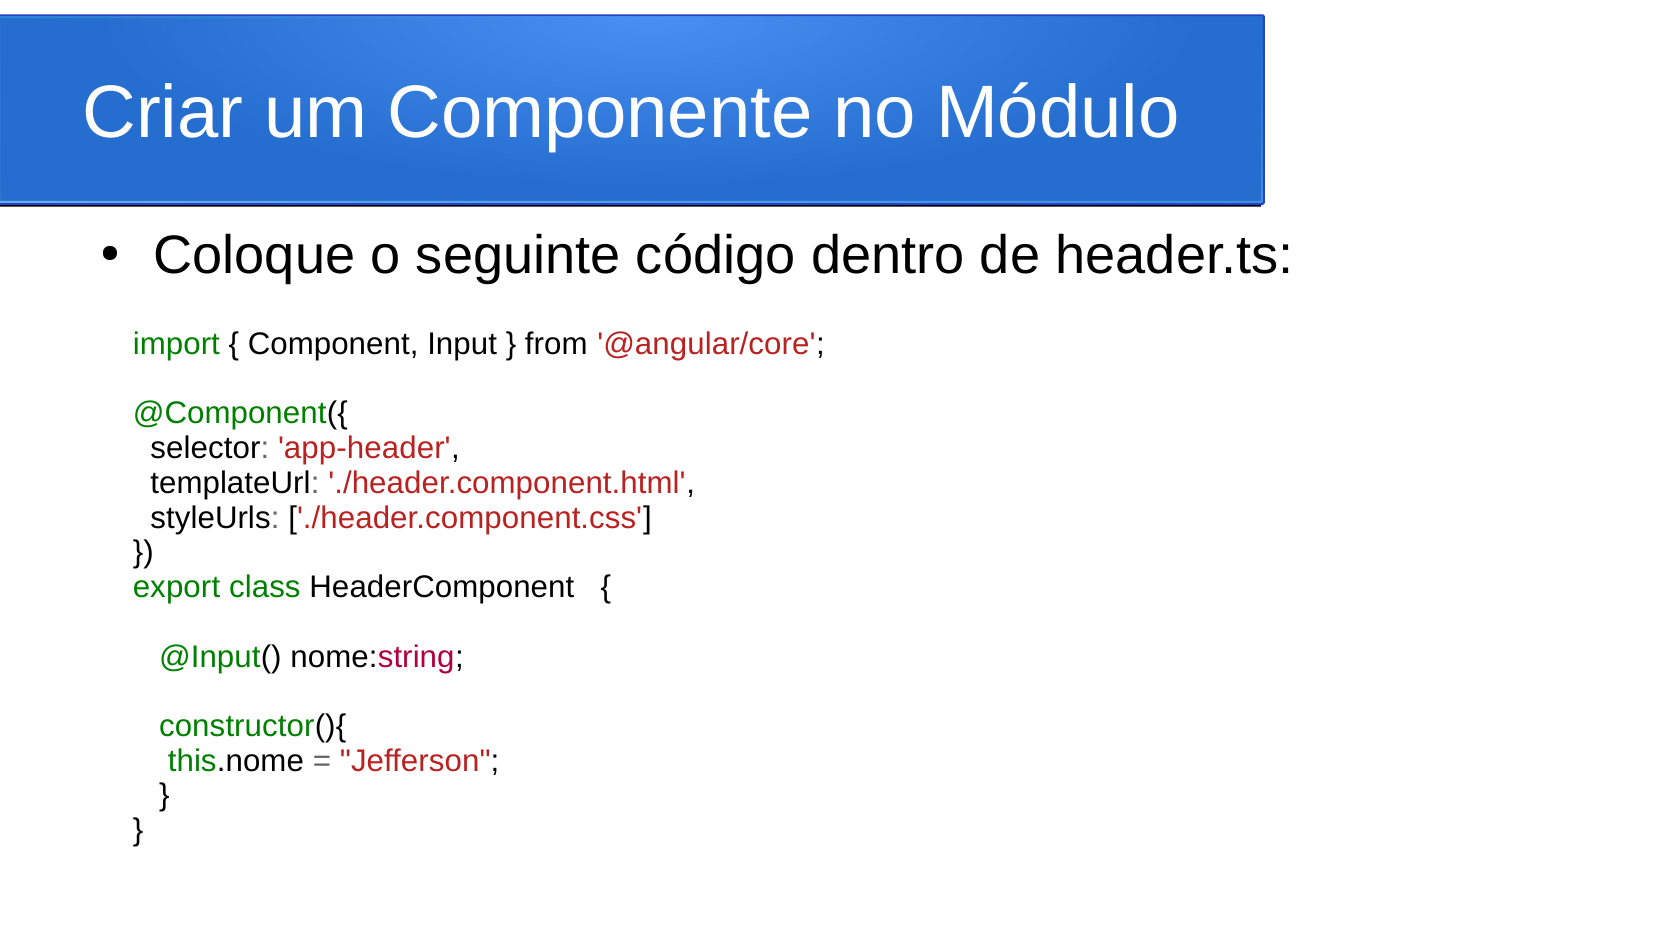

# Criar um Componente no Módulo
Coloque o seguinte código dentro de header.ts:
import { Component, Input } from '@angular/core';
@Component({
 selector: 'app-header',
 templateUrl: './header.component.html',
 styleUrls: ['./header.component.css']
})
export class HeaderComponent {
 @Input() nome:string;
 constructor(){
 this.nome = "Jefferson";
 }
}